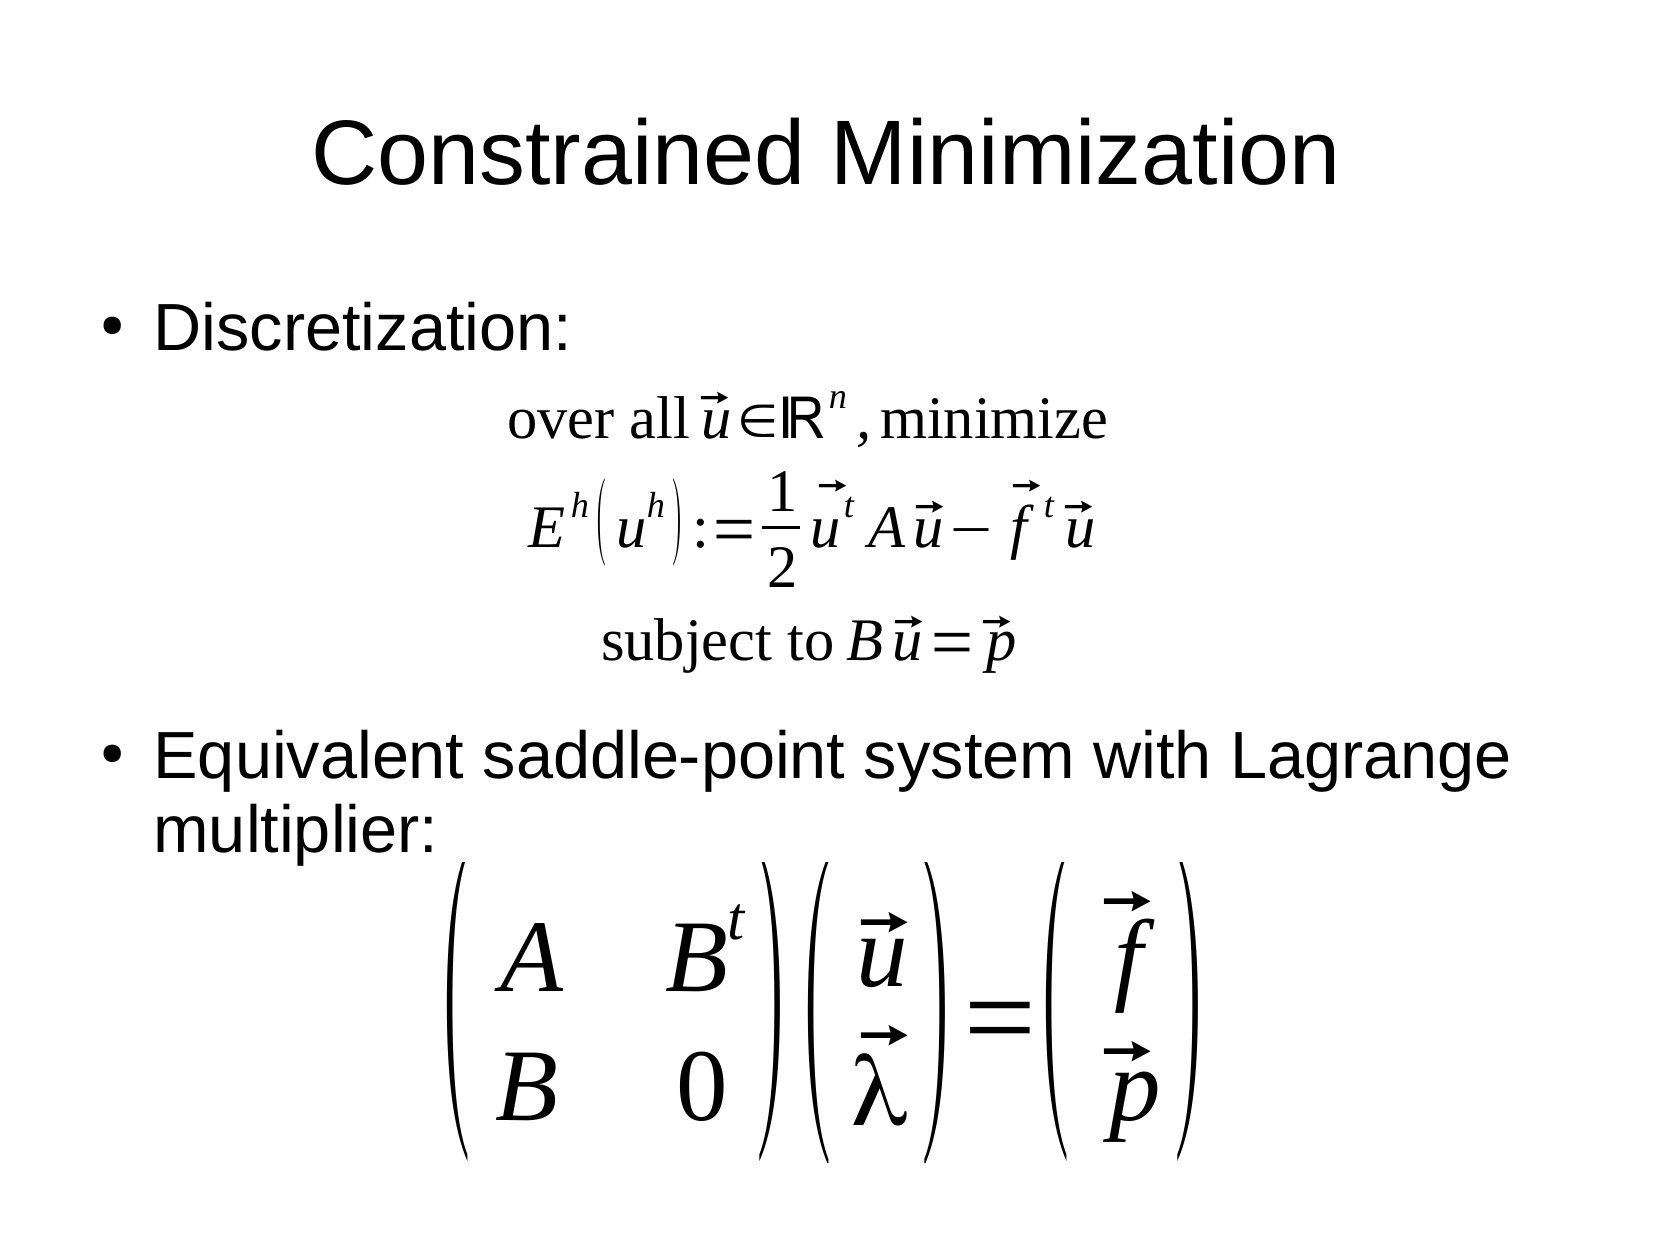

# Constrained Minimization
Discretization:
Equivalent saddle-point system with Lagrange multiplier: